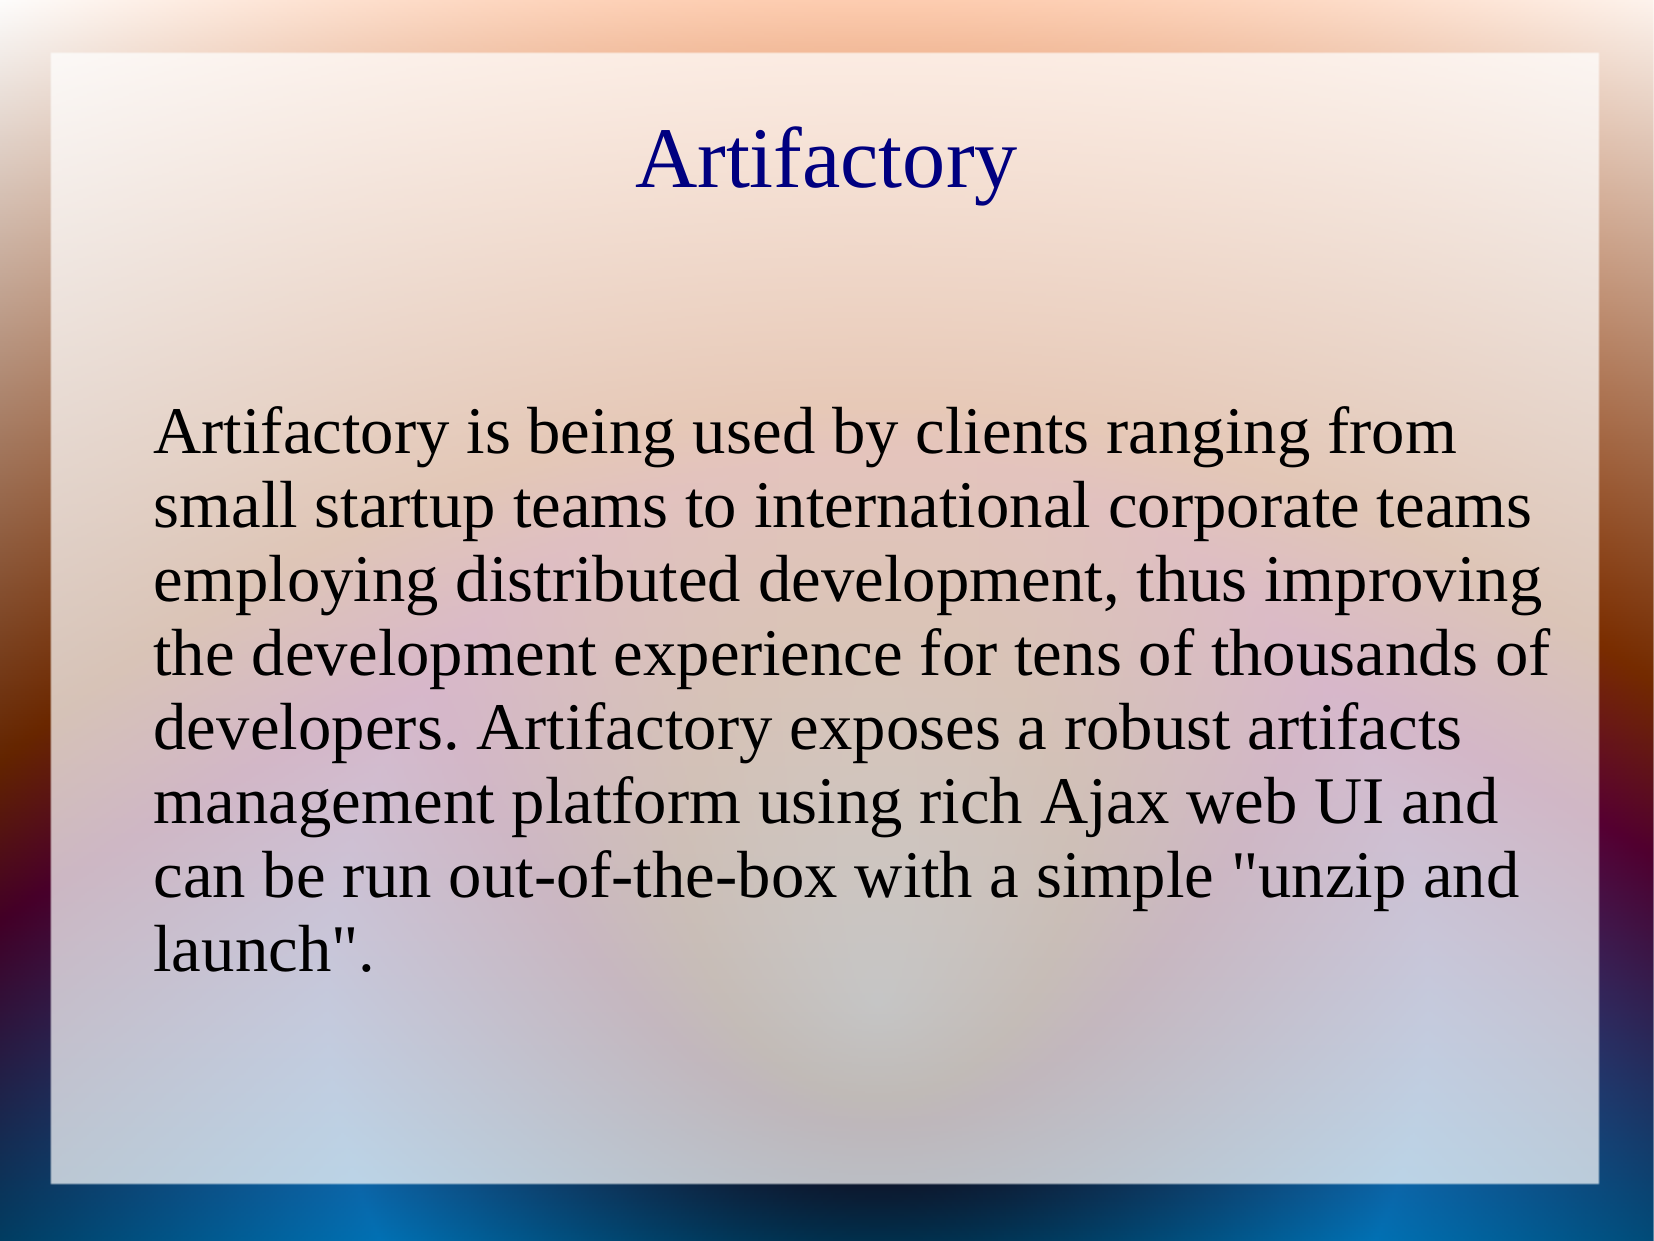

# Artifactory
Artifactory is being used by clients ranging from small startup teams to international corporate teams employing distributed development, thus improving the development experience for tens of thousands of developers. Artifactory exposes a robust artifacts management platform using rich Ajax web UI and can be run out-of-the-box with a simple "unzip and launch".